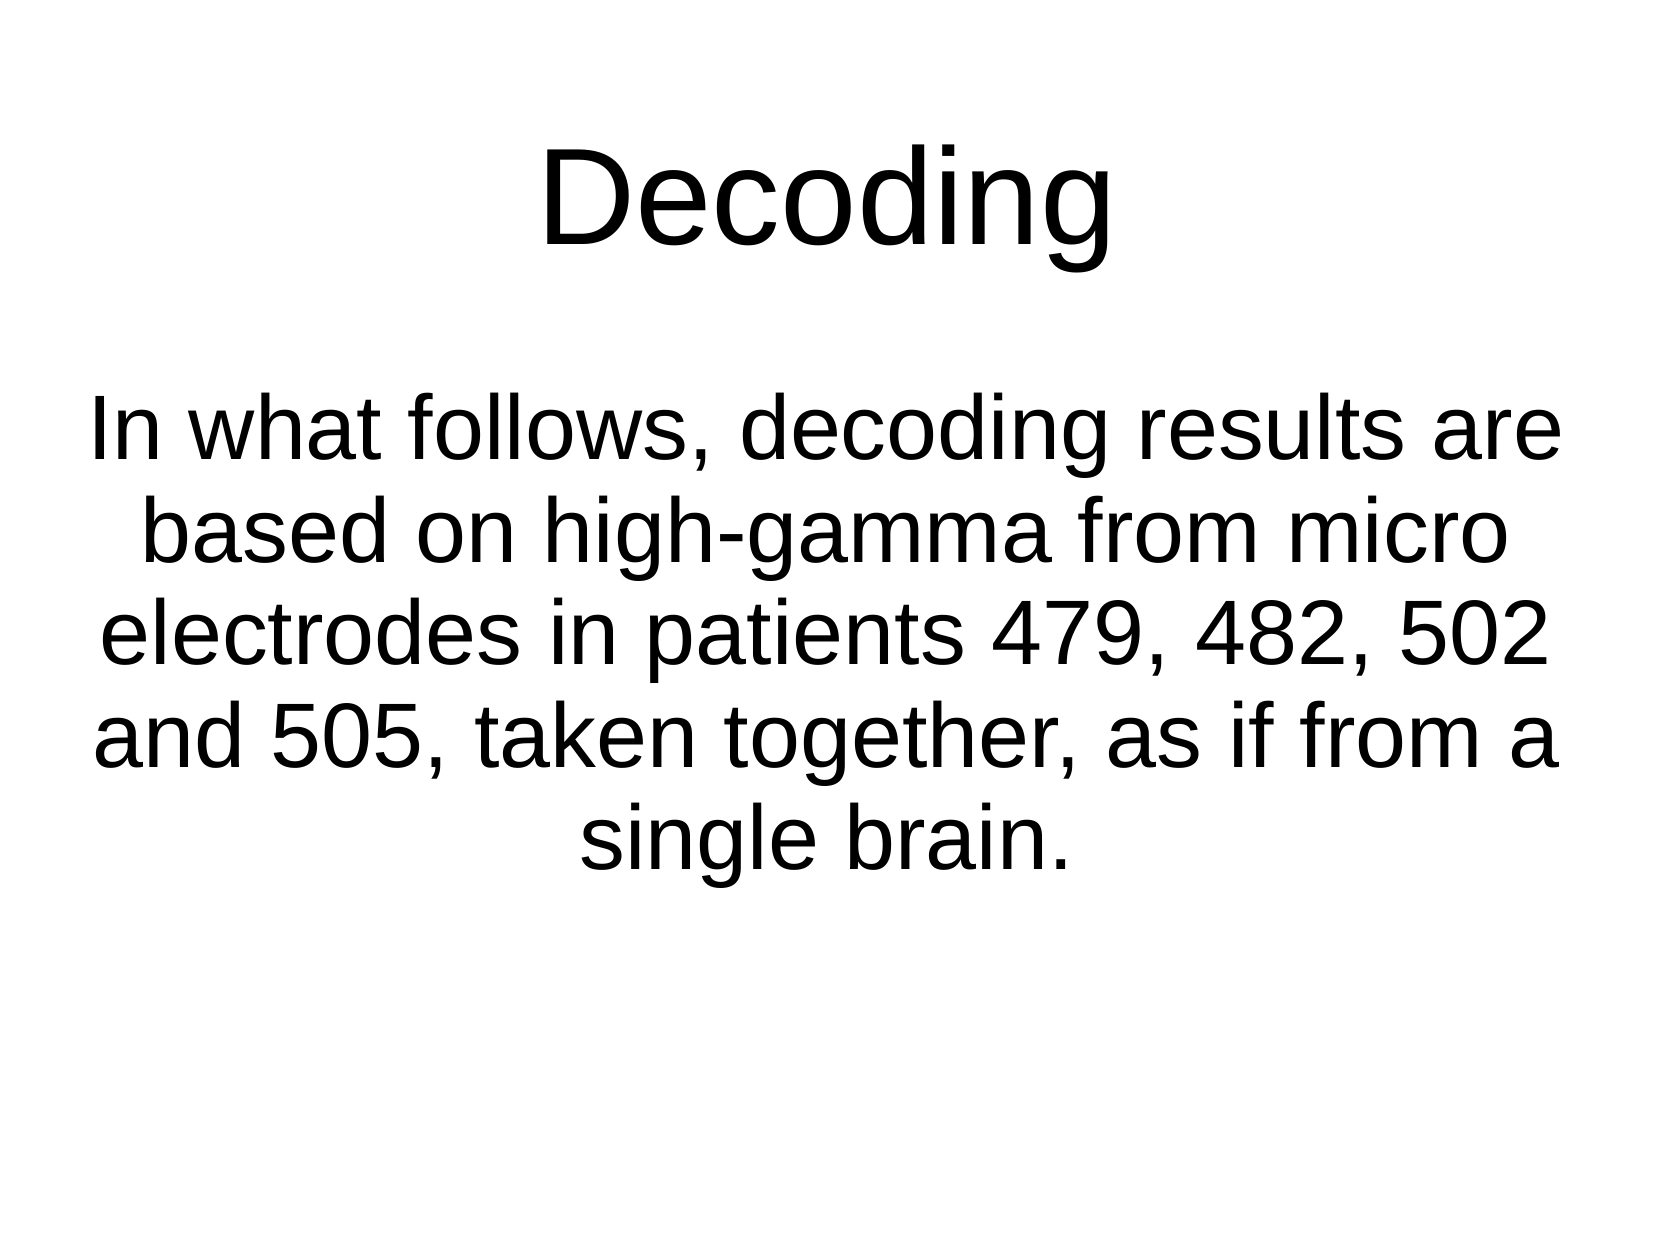

# Decoding In what follows, decoding results are based on high-gamma from micro electrodes in patients 479, 482, 502 and 505, taken together, as if from a single brain.